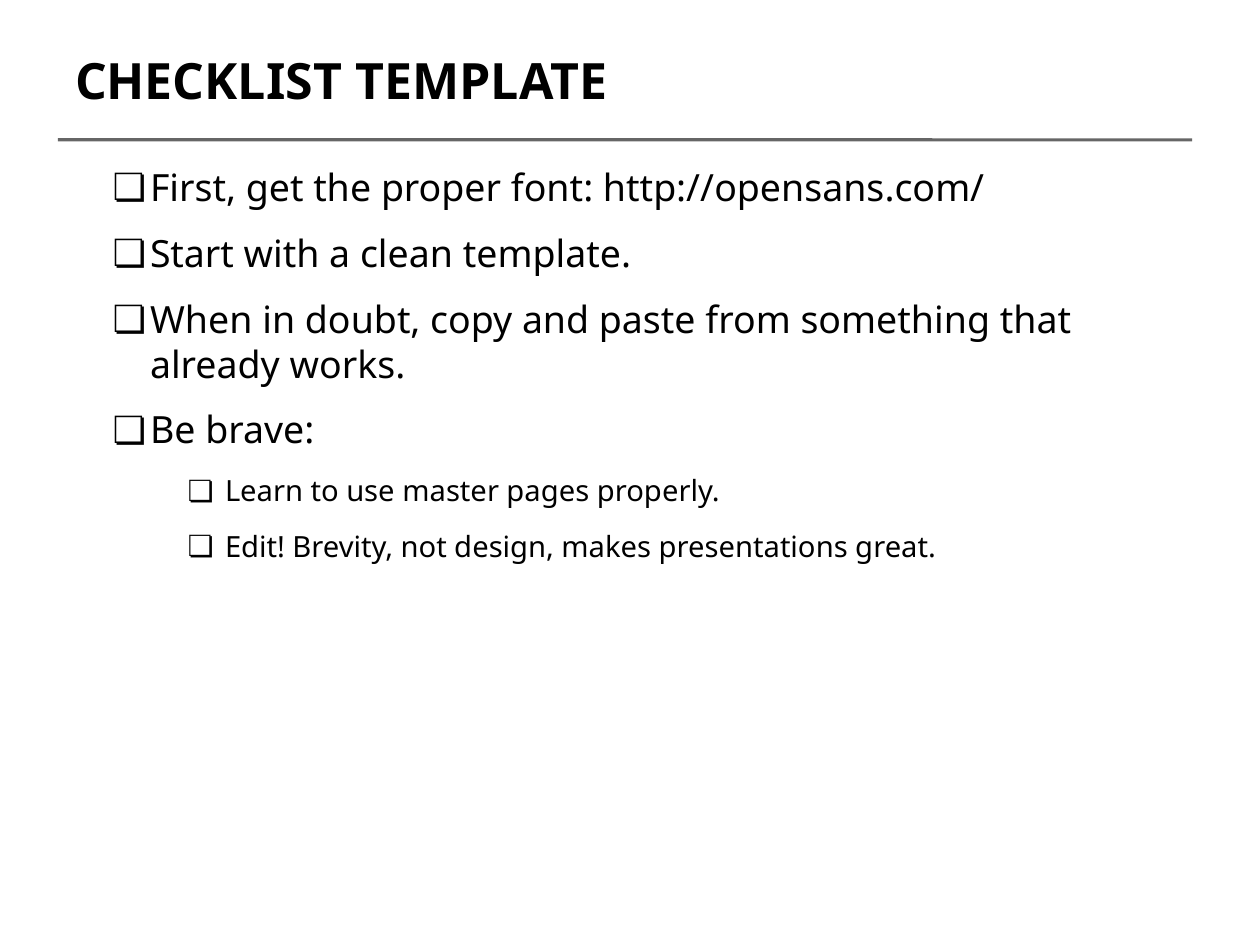

# CHECKLIST TEMPLATE
First, get the proper font: http://opensans.com/
Start with a clean template.
When in doubt, copy and paste from something that already works.
Be brave:
Learn to use master pages properly.
Edit! Brevity, not design, makes presentations great.